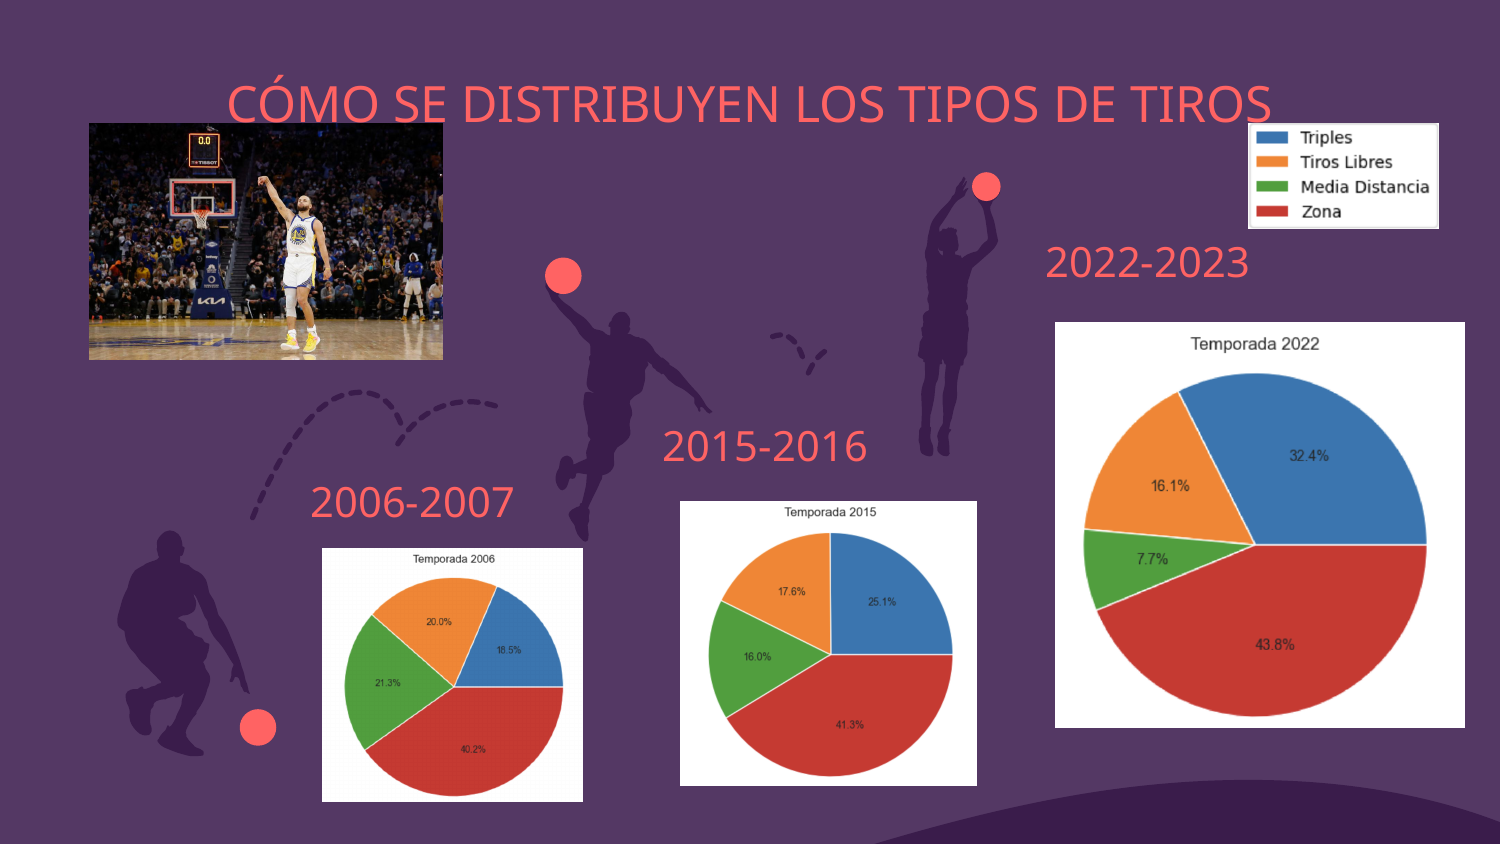

# CÓMO SE DISTRIBUYEN LOS TIPOS DE TIROS
2022-2023
2015-2016
2006-2007